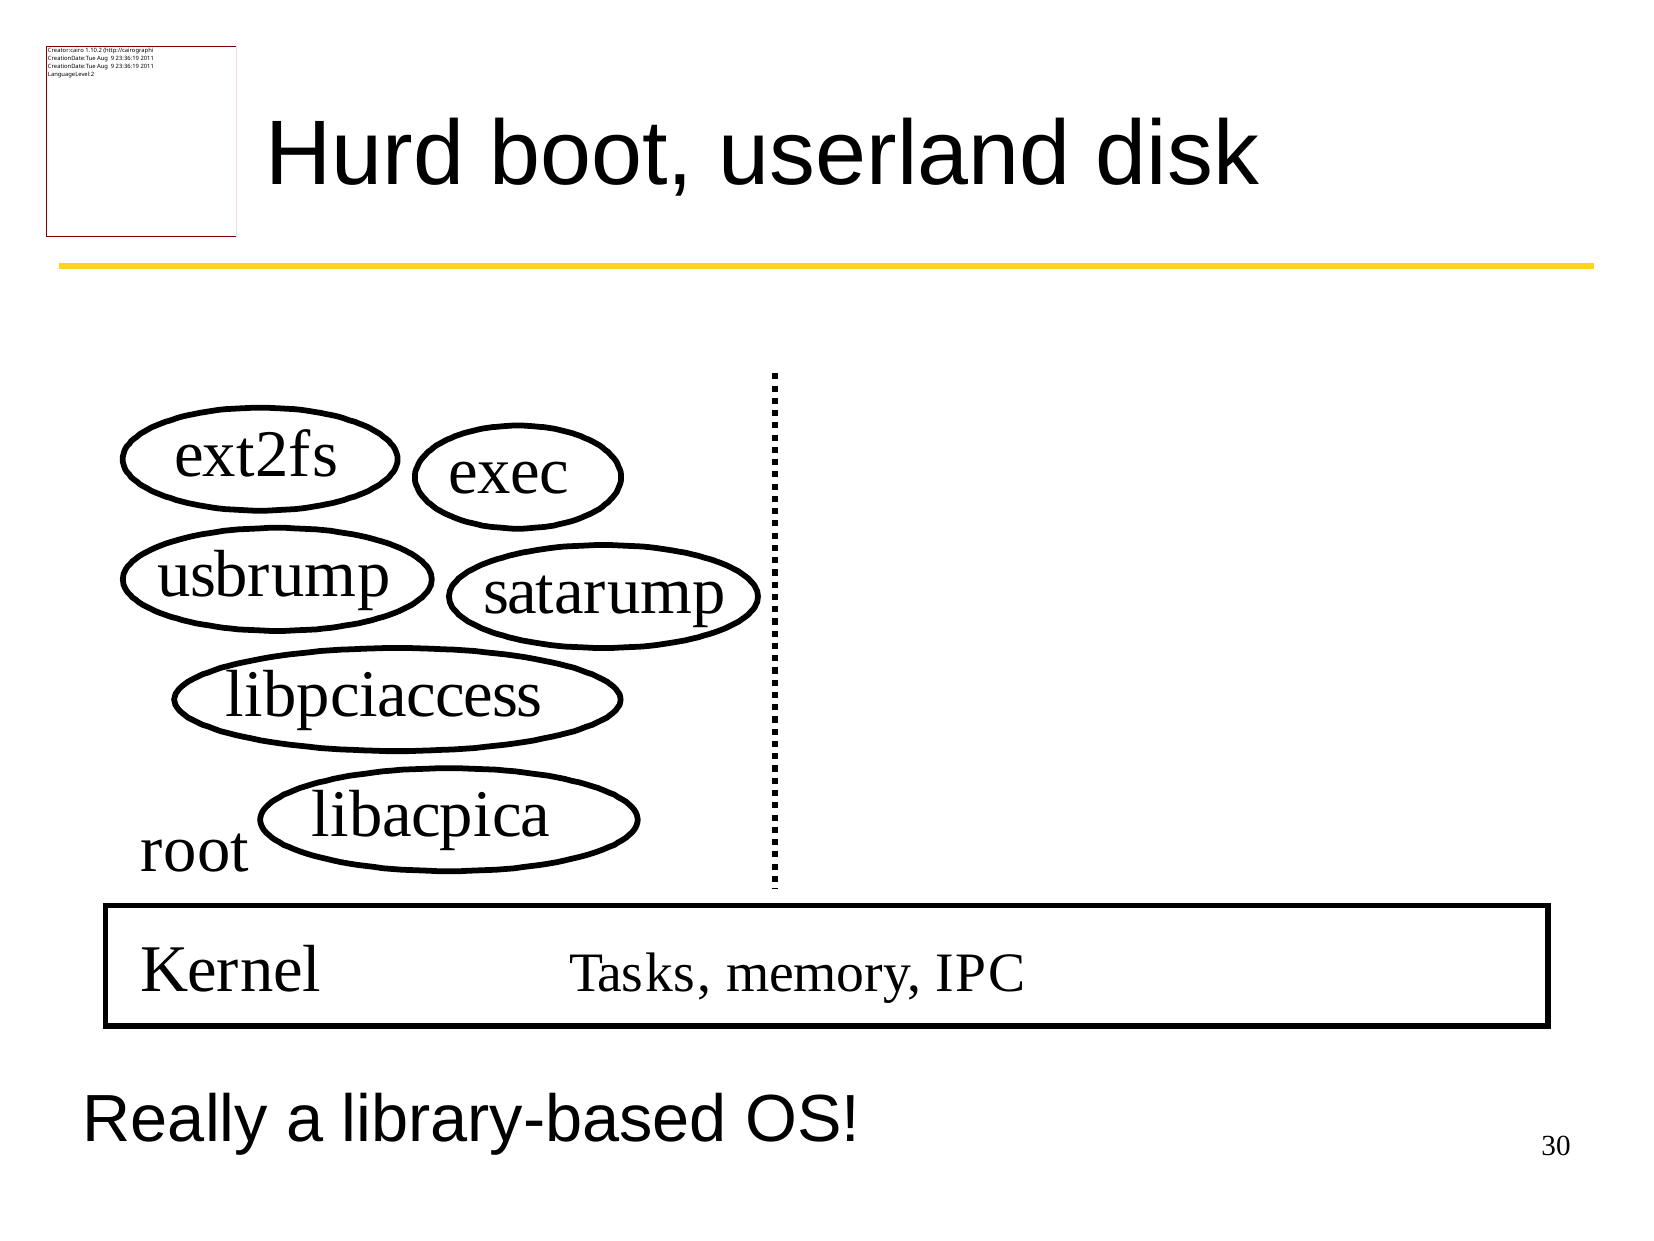

# Hurd boot, userland disk
Really a library-based OS!
30